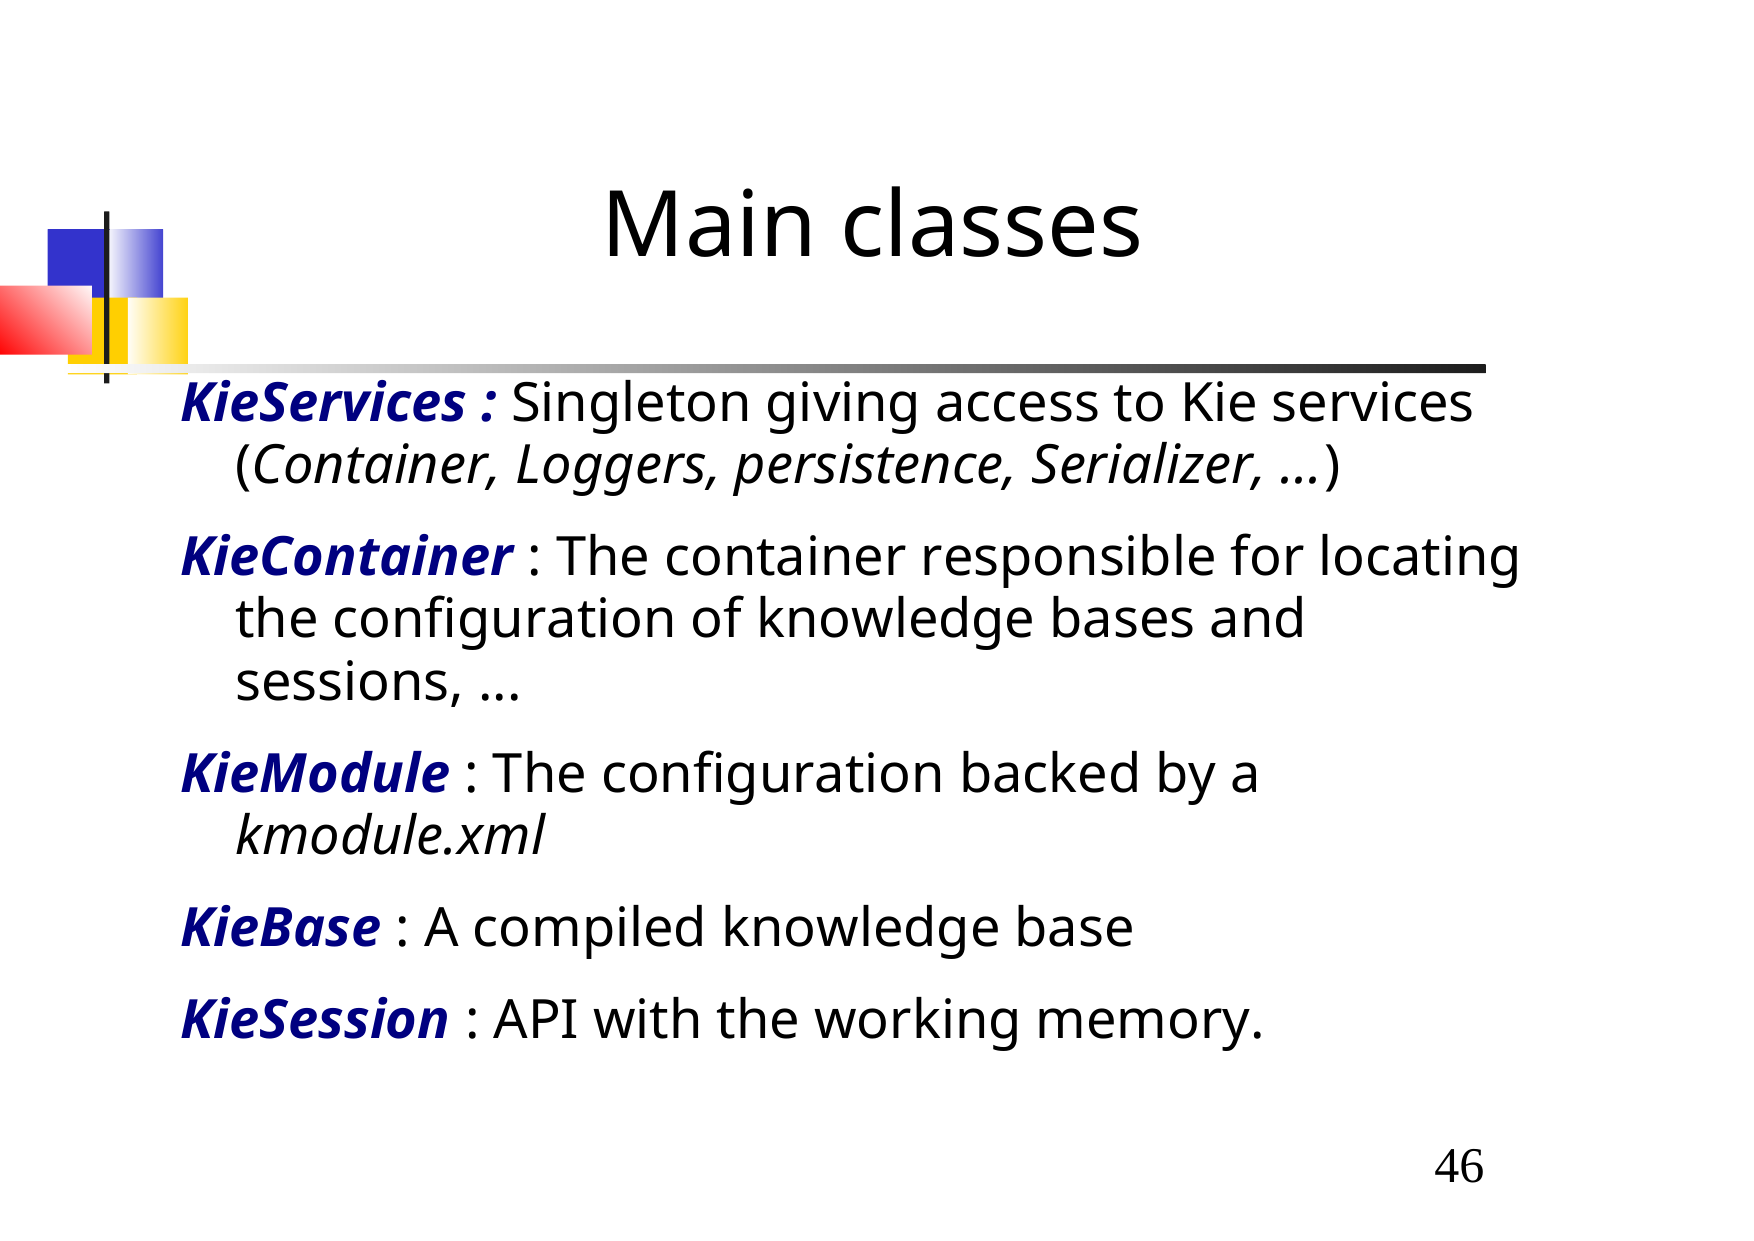

# Main classes
KieServices : Singleton giving access to Kie services (Container, Loggers, persistence, Serializer, ...)
KieContainer : The container responsible for locating the configuration of knowledge bases and sessions, ...
KieModule : The configuration backed by a kmodule.xml
KieBase : A compiled knowledge base
KieSession : API with the working memory.